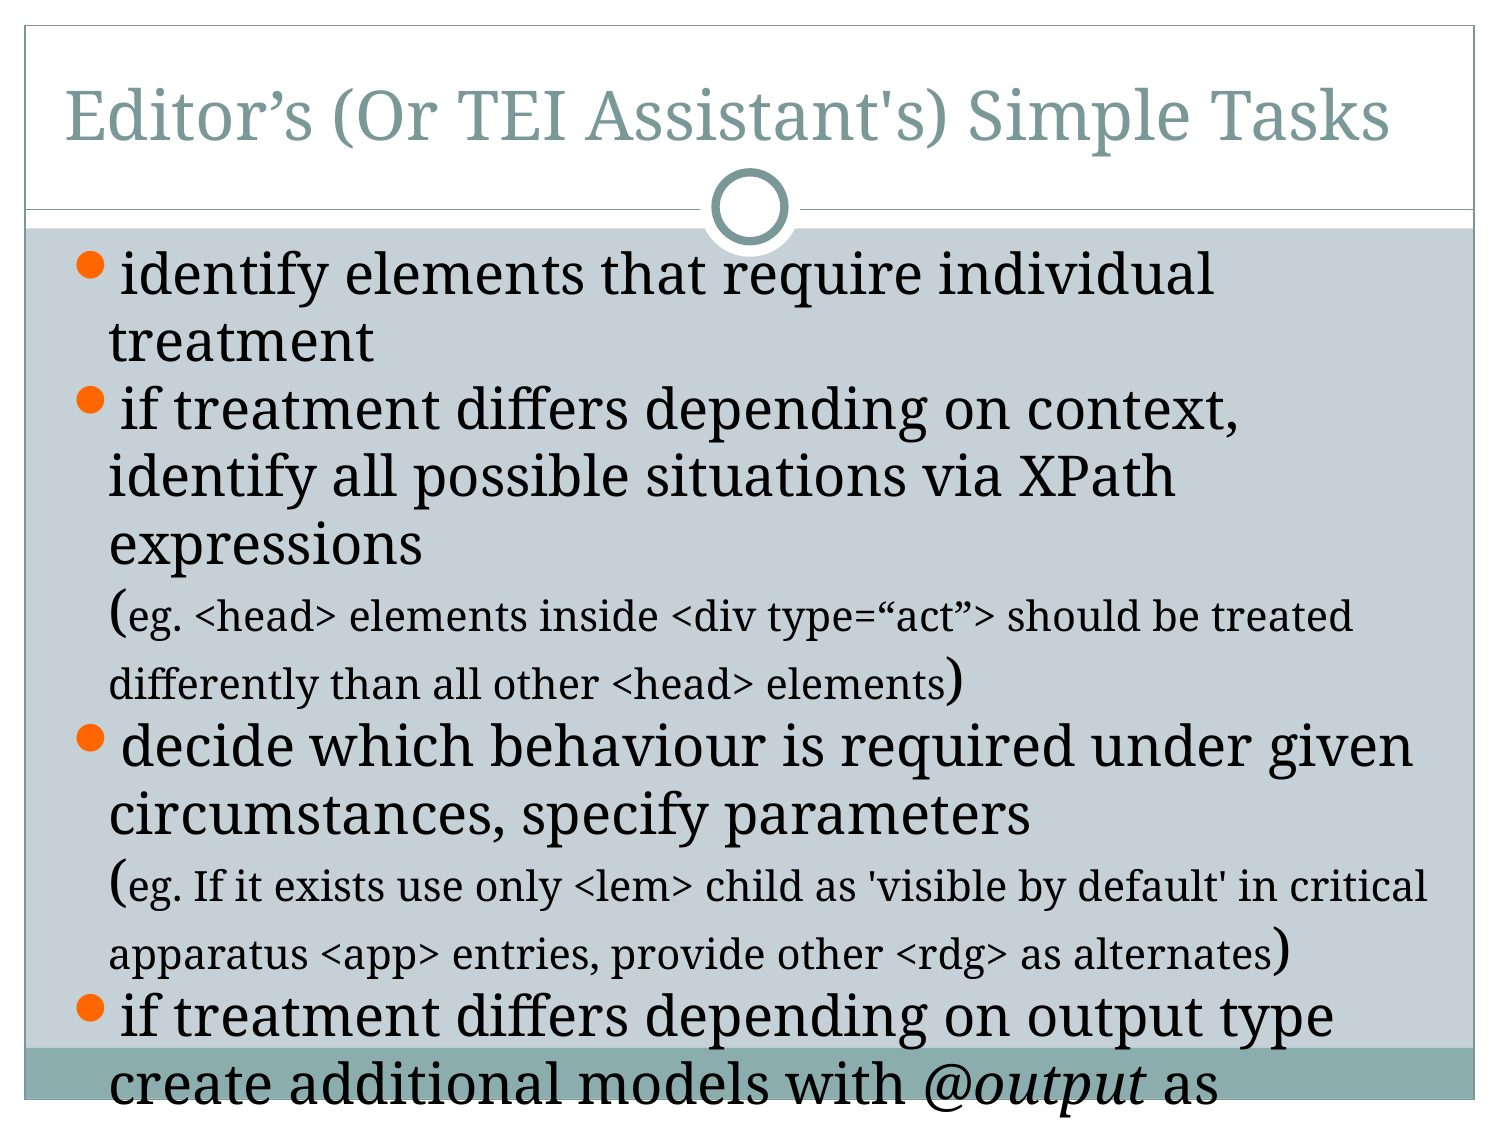

Editor’s (Or TEI Assistant's) Simple Tasks
identify elements that require individual treatment
if treatment differs depending on context, identify all possible situations via XPath expressions
(eg. <head> elements inside <div type=“act”> should be treated differently than all other <head> elements)
decide which behaviour is required under given circumstances, specify parameters
(eg. If it exists use only <lem> child as 'visible by default' in critical apparatus <app> entries, provide other <rdg> as alternates)
if treatment differs depending on output type create additional models with @output as necessary
specify rendition using simple:* URI syntax